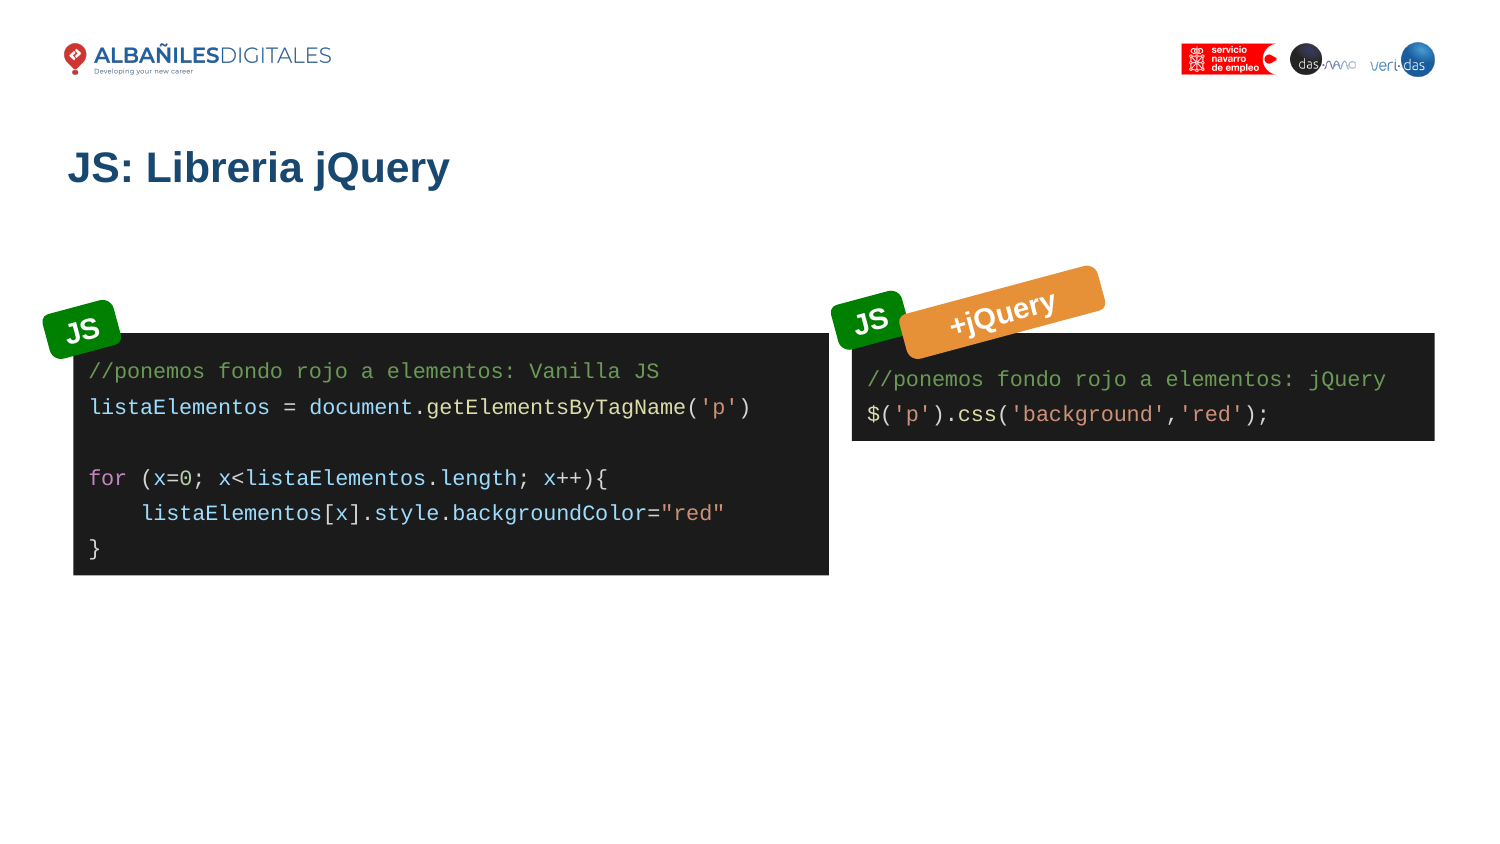

JS: Libreria jQuery
+jQuery
JS
JS
//ponemos fondo rojo a elementos: Vanilla JS
listaElementos = document.getElementsByTagName('p')
for (x=0; x<listaElementos.length; x++){
 listaElementos[x].style.backgroundColor="red"
}
//ponemos fondo rojo a elementos: jQuery
$('p').css('background','red');